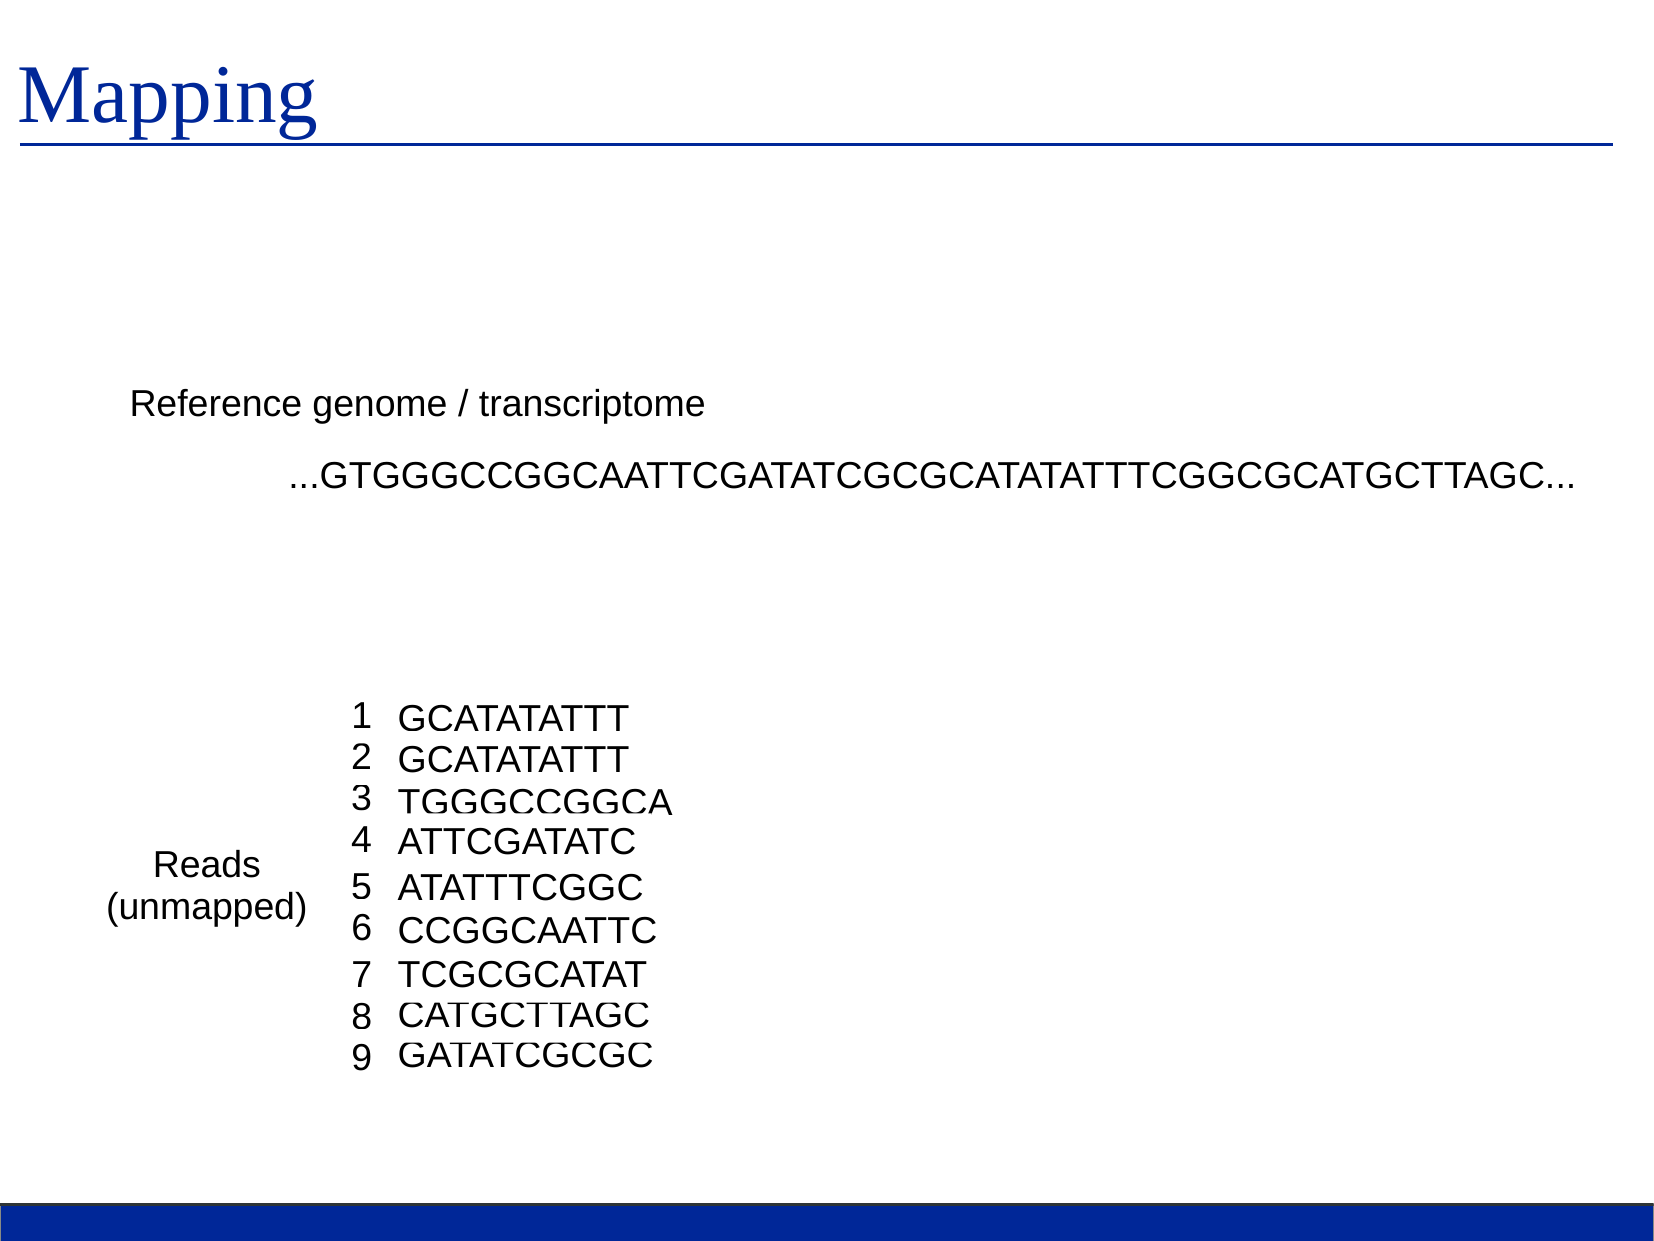

# Mapping
Reference genome / transcriptome
...GTGGGCCGGCAATTCGATATCGCGCATATATTTCGGCGCATGCTTAGC...
1
GCATATATTT
2
GCATATATTT
3
TGGGCCGGCA
4
ATTCGATATC
Reads
(unmapped)
5
ATATTTCGGC
6
CCGGCAATTC
TCGCGCATAT
7
CATGCTTAGC
8
GATATCGCGC
9